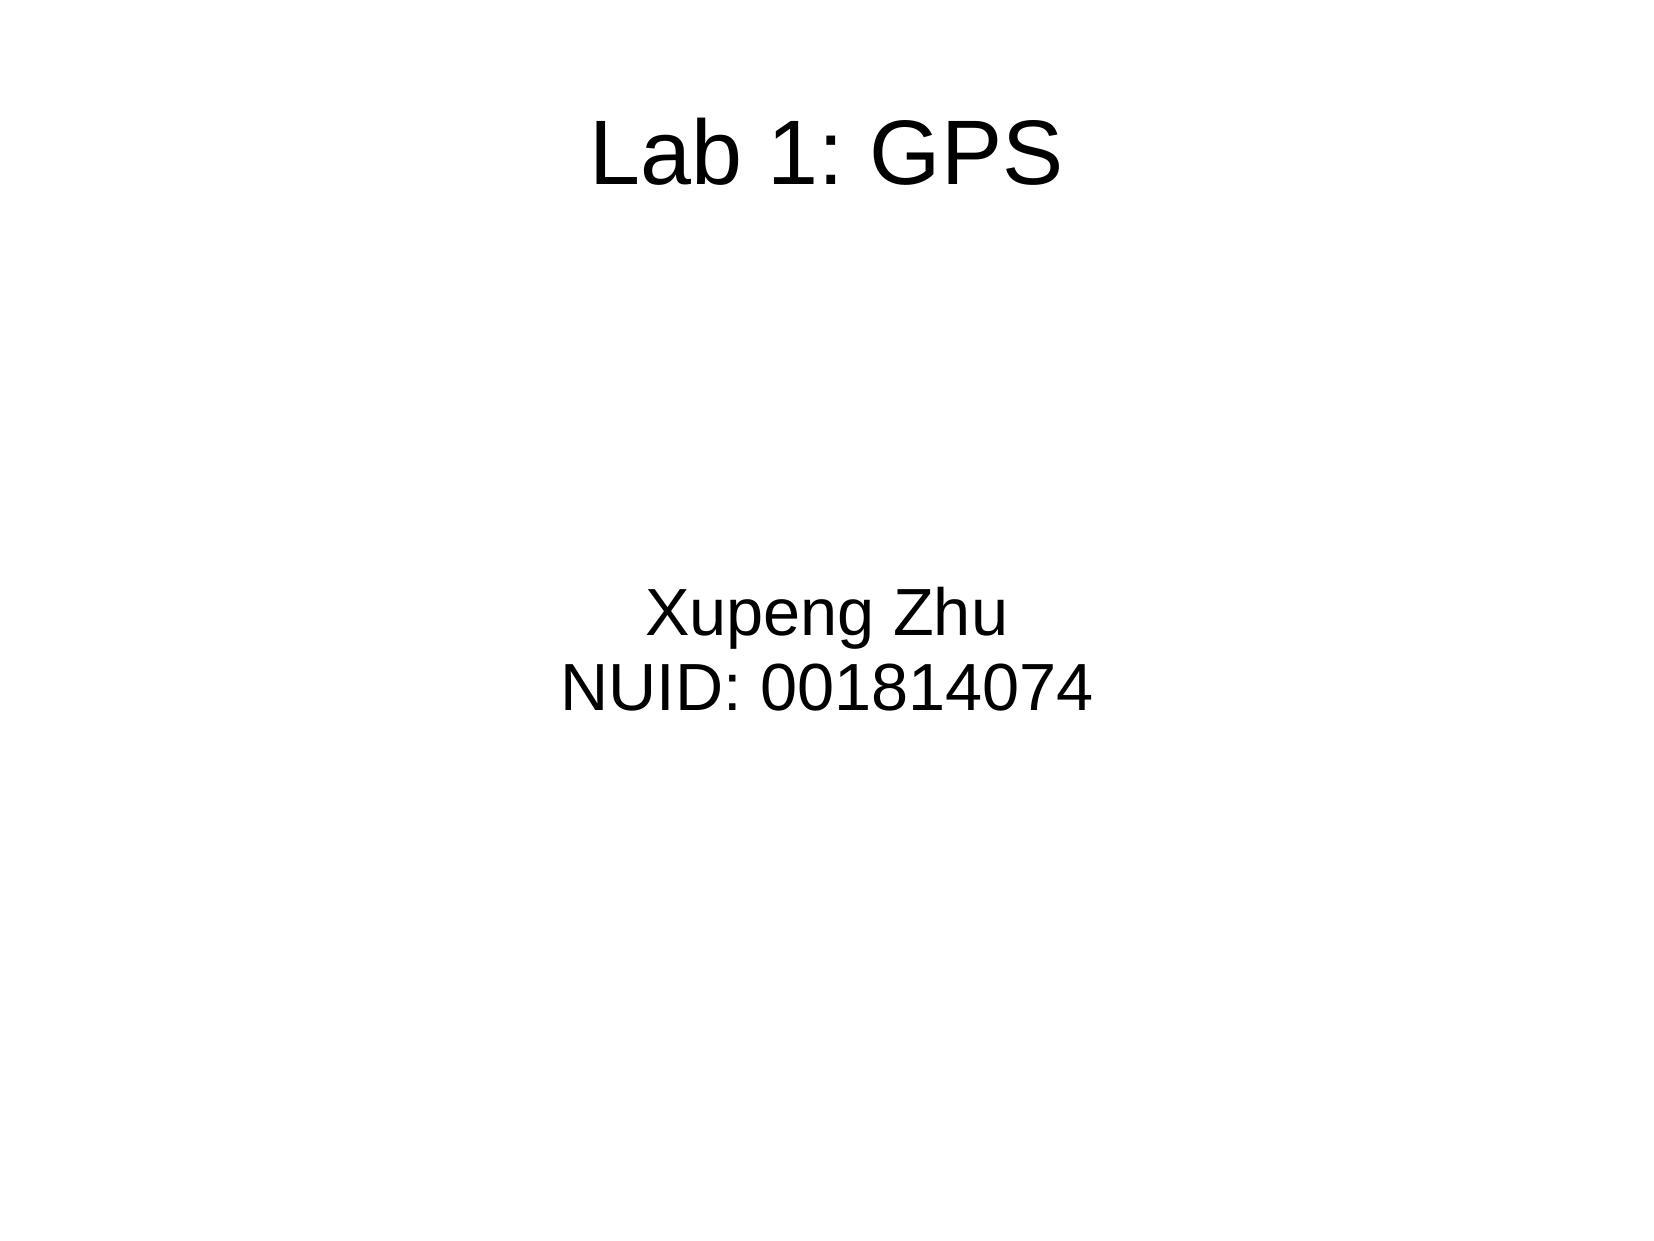

# Lab 1: GPS
Xupeng Zhu
NUID: 001814074